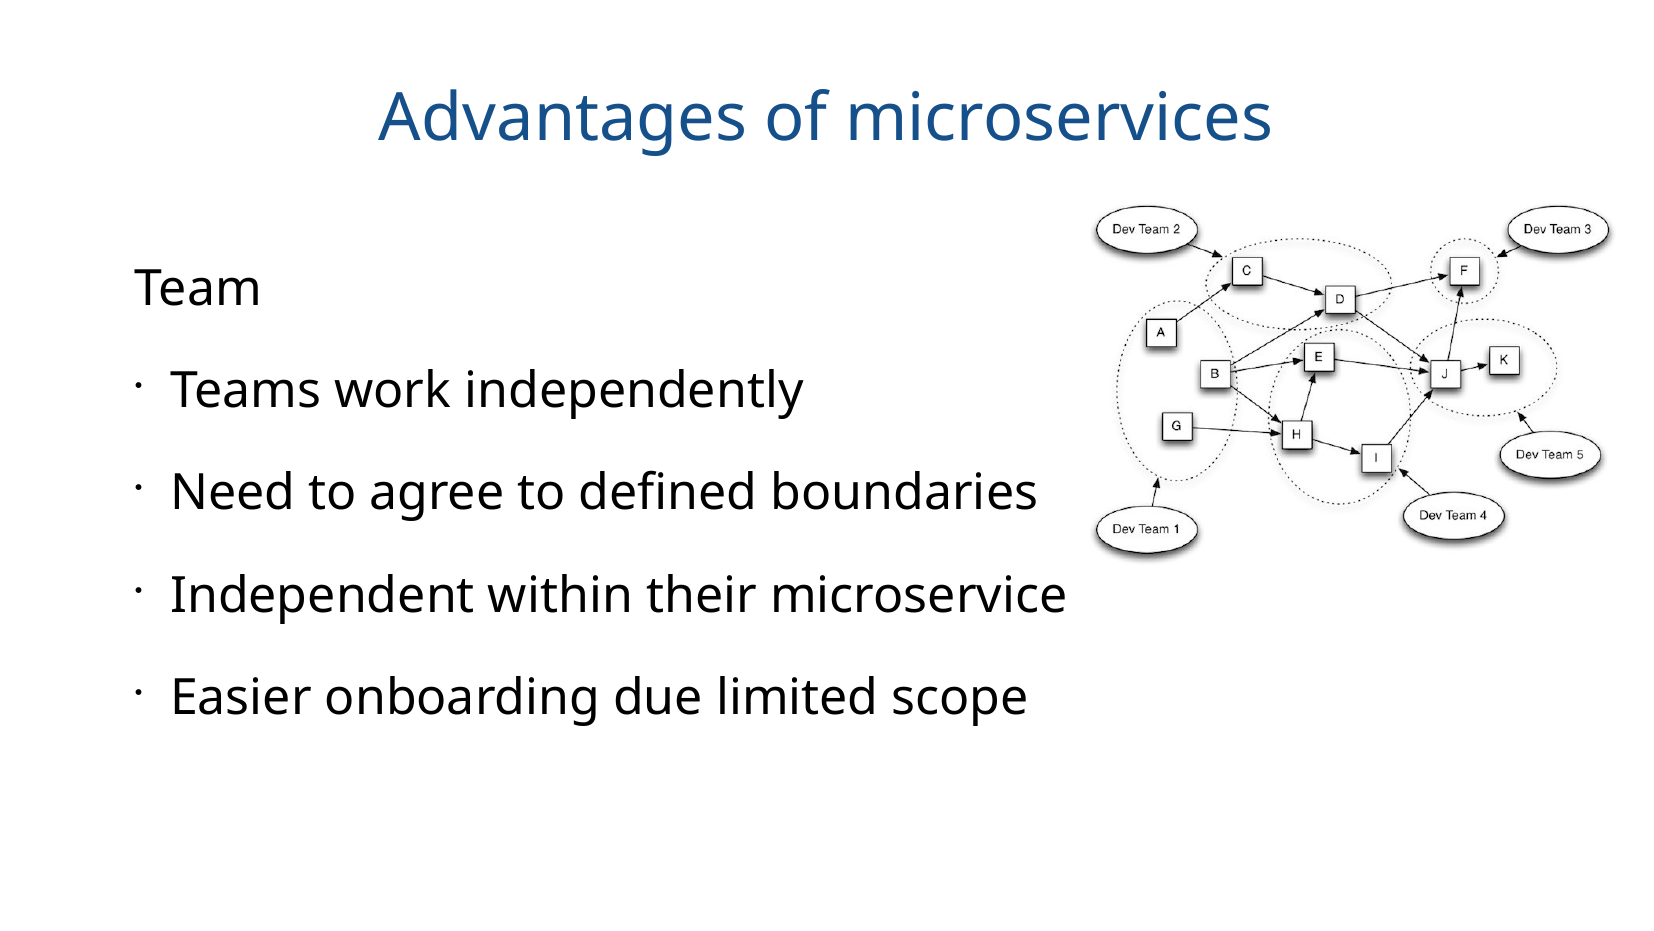

# Advantages of microservices
Team
Teams work independently
Need to agree to defined boundaries
Independent within their microservice
Easier onboarding due limited scope